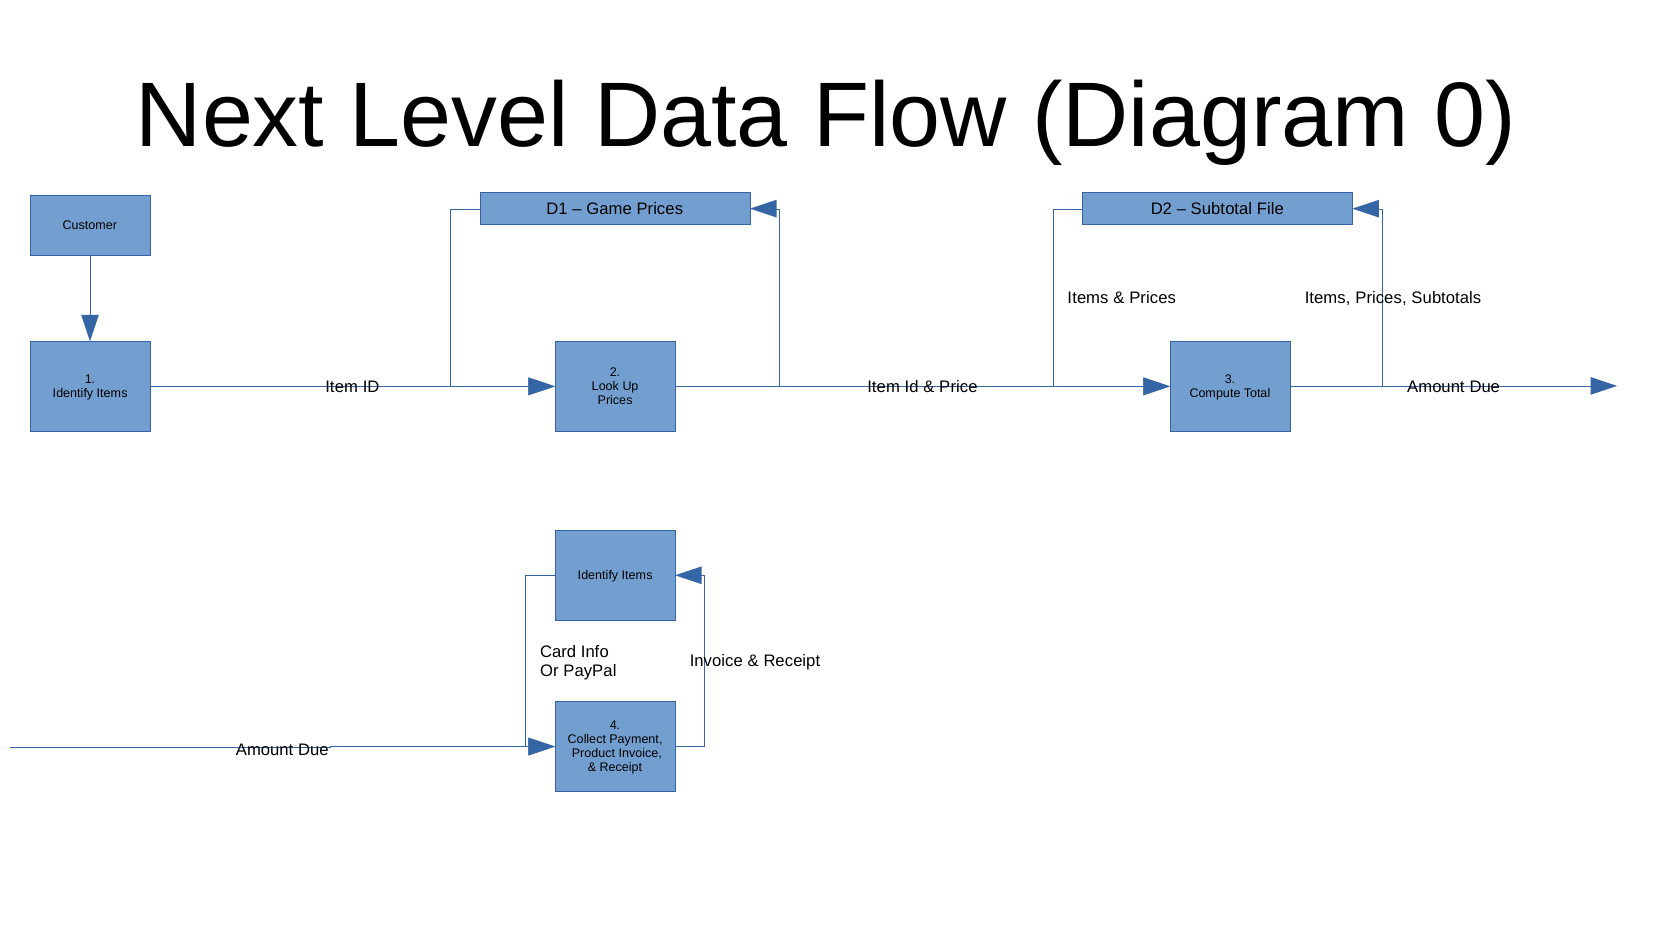

# Next Level Data Flow (Diagram 0)
D1 – Game Prices
D2 – Subtotal File
Customer
1.
Identify Items
2.
Look Up
Prices
3.
Compute Total
Identify Items
4.
Collect Payment,
 Product Invoice,
& Receipt